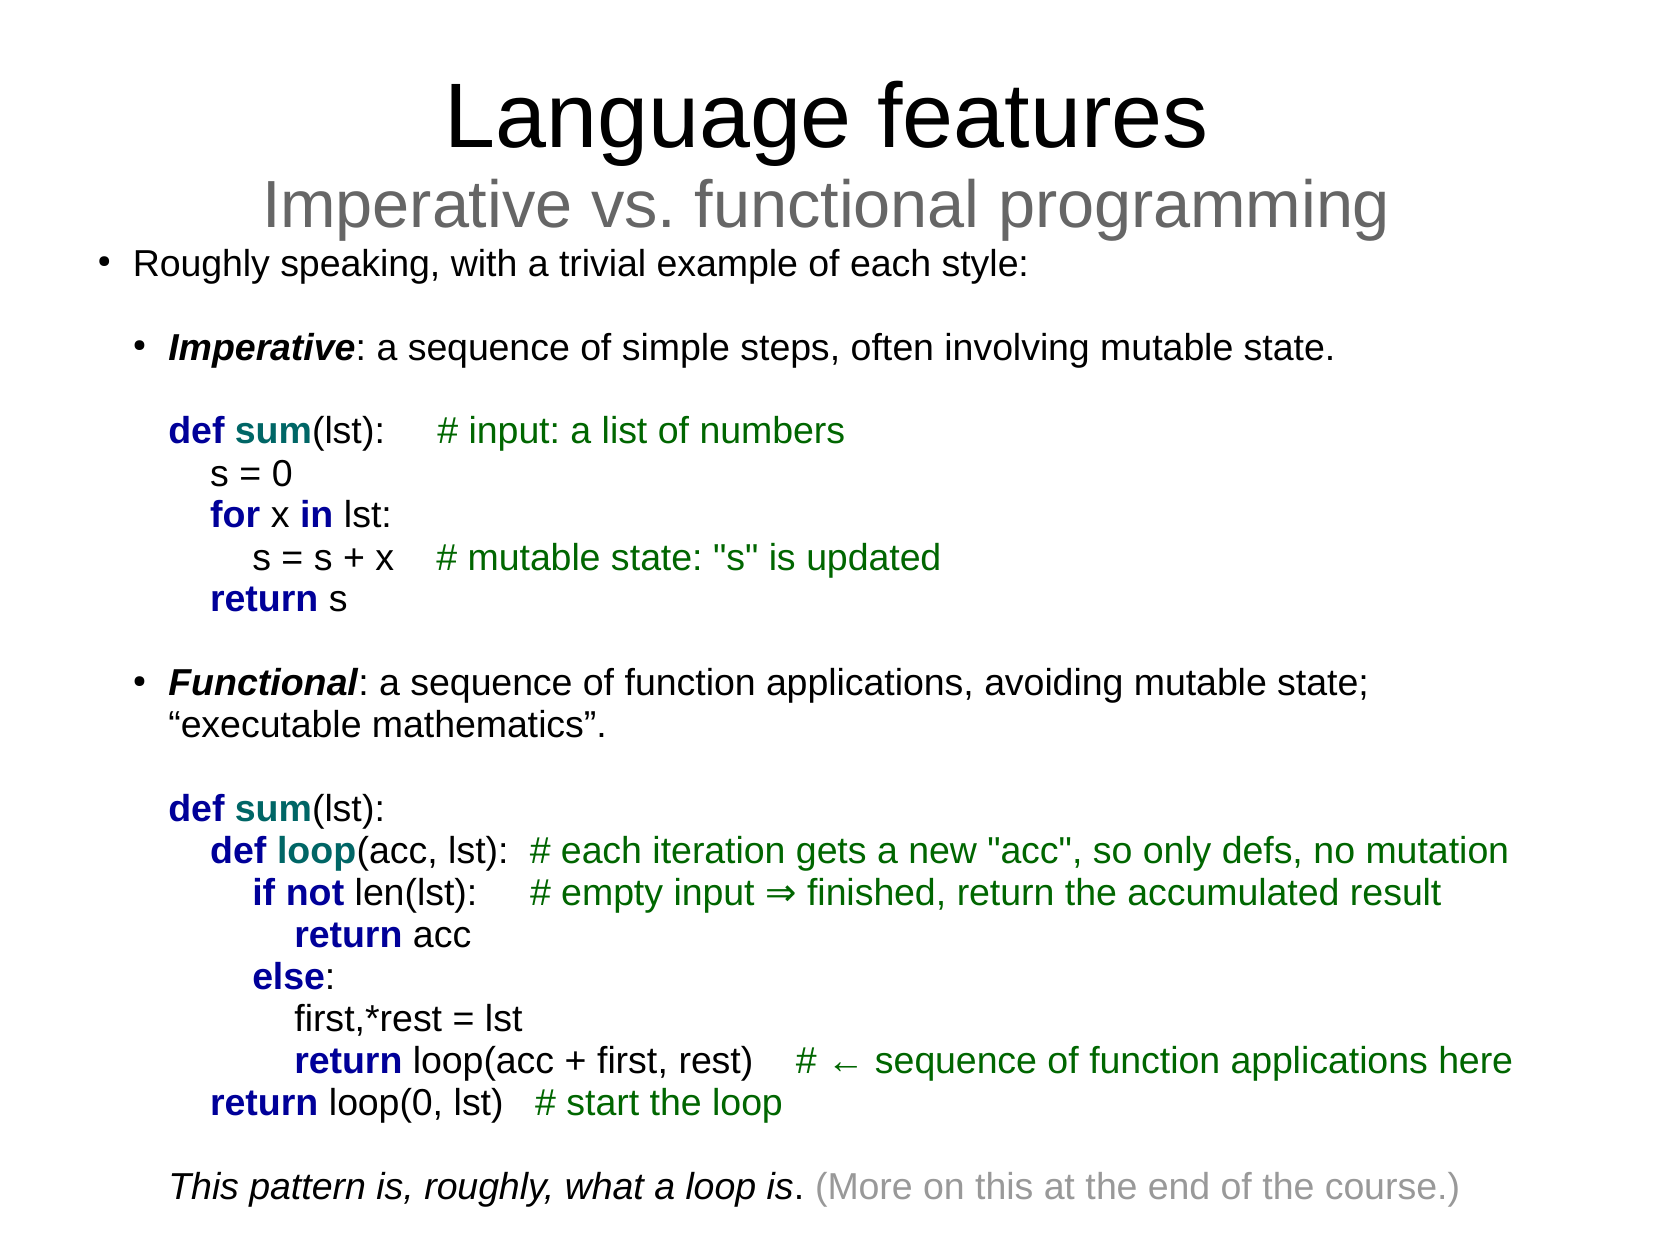

# Language features Imperative vs. functional programming
Roughly speaking, with a trivial example of each style:
Imperative: a sequence of simple steps, often involving mutable state.
def sum(lst): # input: a list of numbers
 s = 0
 for x in lst:
 s = s + x # mutable state: "s" is updated
 return s
Functional: a sequence of function applications, avoiding mutable state; “executable mathematics”.
def sum(lst):
 def loop(acc, lst): # each iteration gets a new "acc", so only defs, no mutation
 if not len(lst): # empty input ⇒ finished, return the accumulated result
 return acc
 else:
 first,*rest = lst
 return loop(acc + first, rest) # ← sequence of function applications here
 return loop(0, lst) # start the loop
This pattern is, roughly, what a loop is. (More on this at the end of the course.)